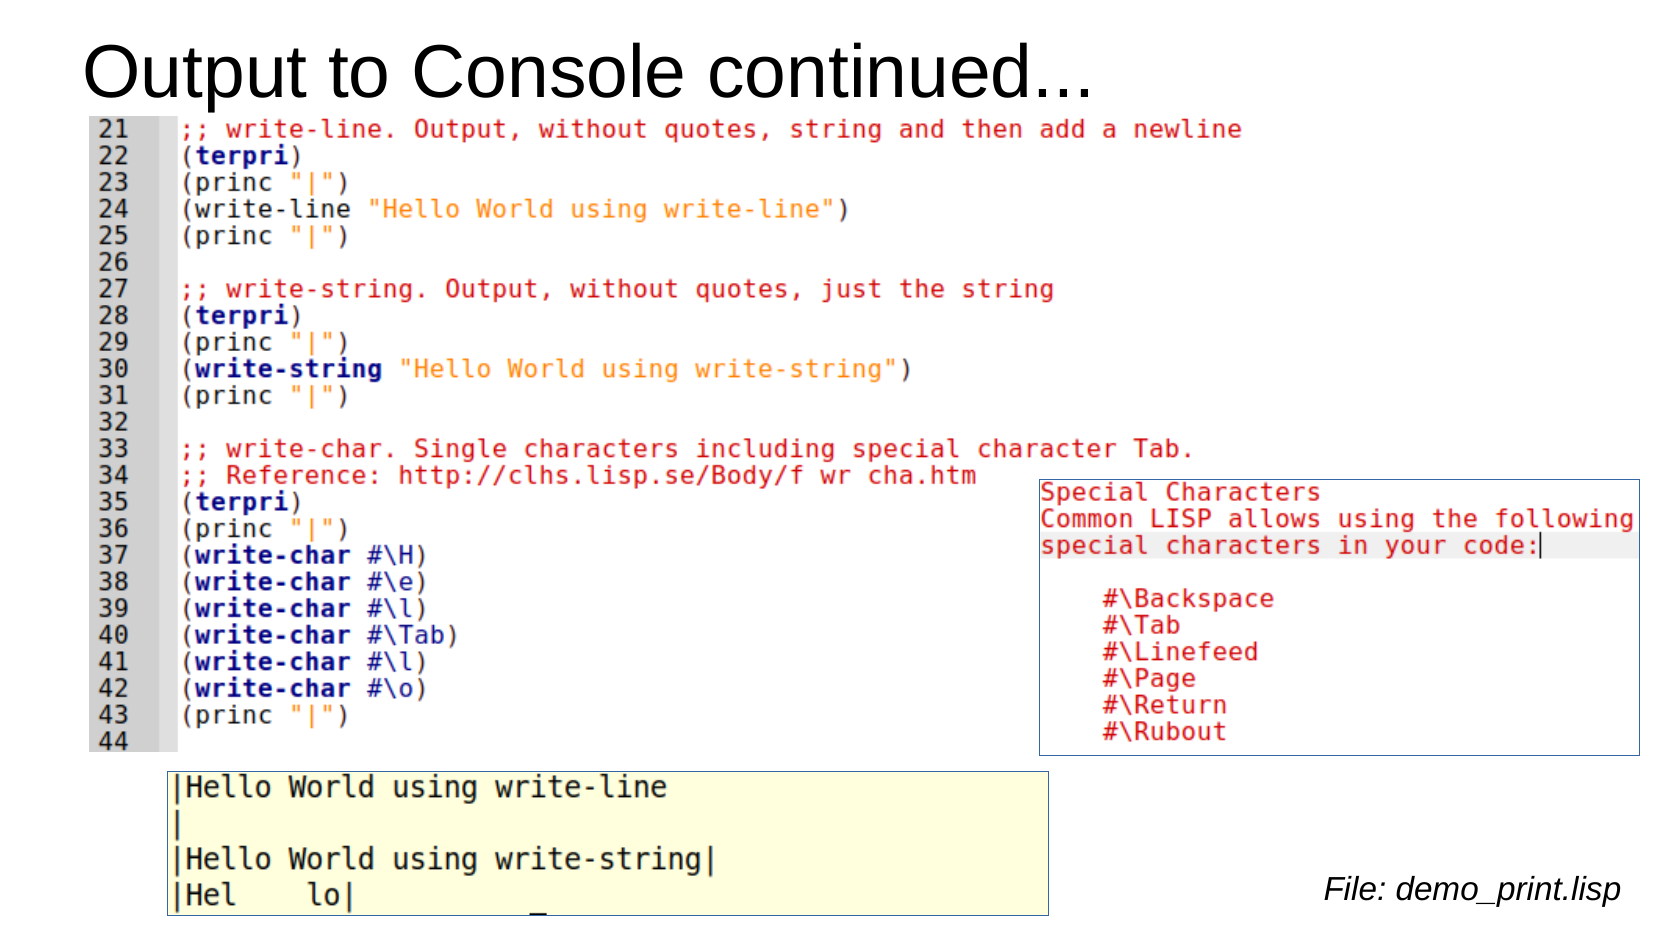

# Output to Console continued...
File: demo_print.lisp